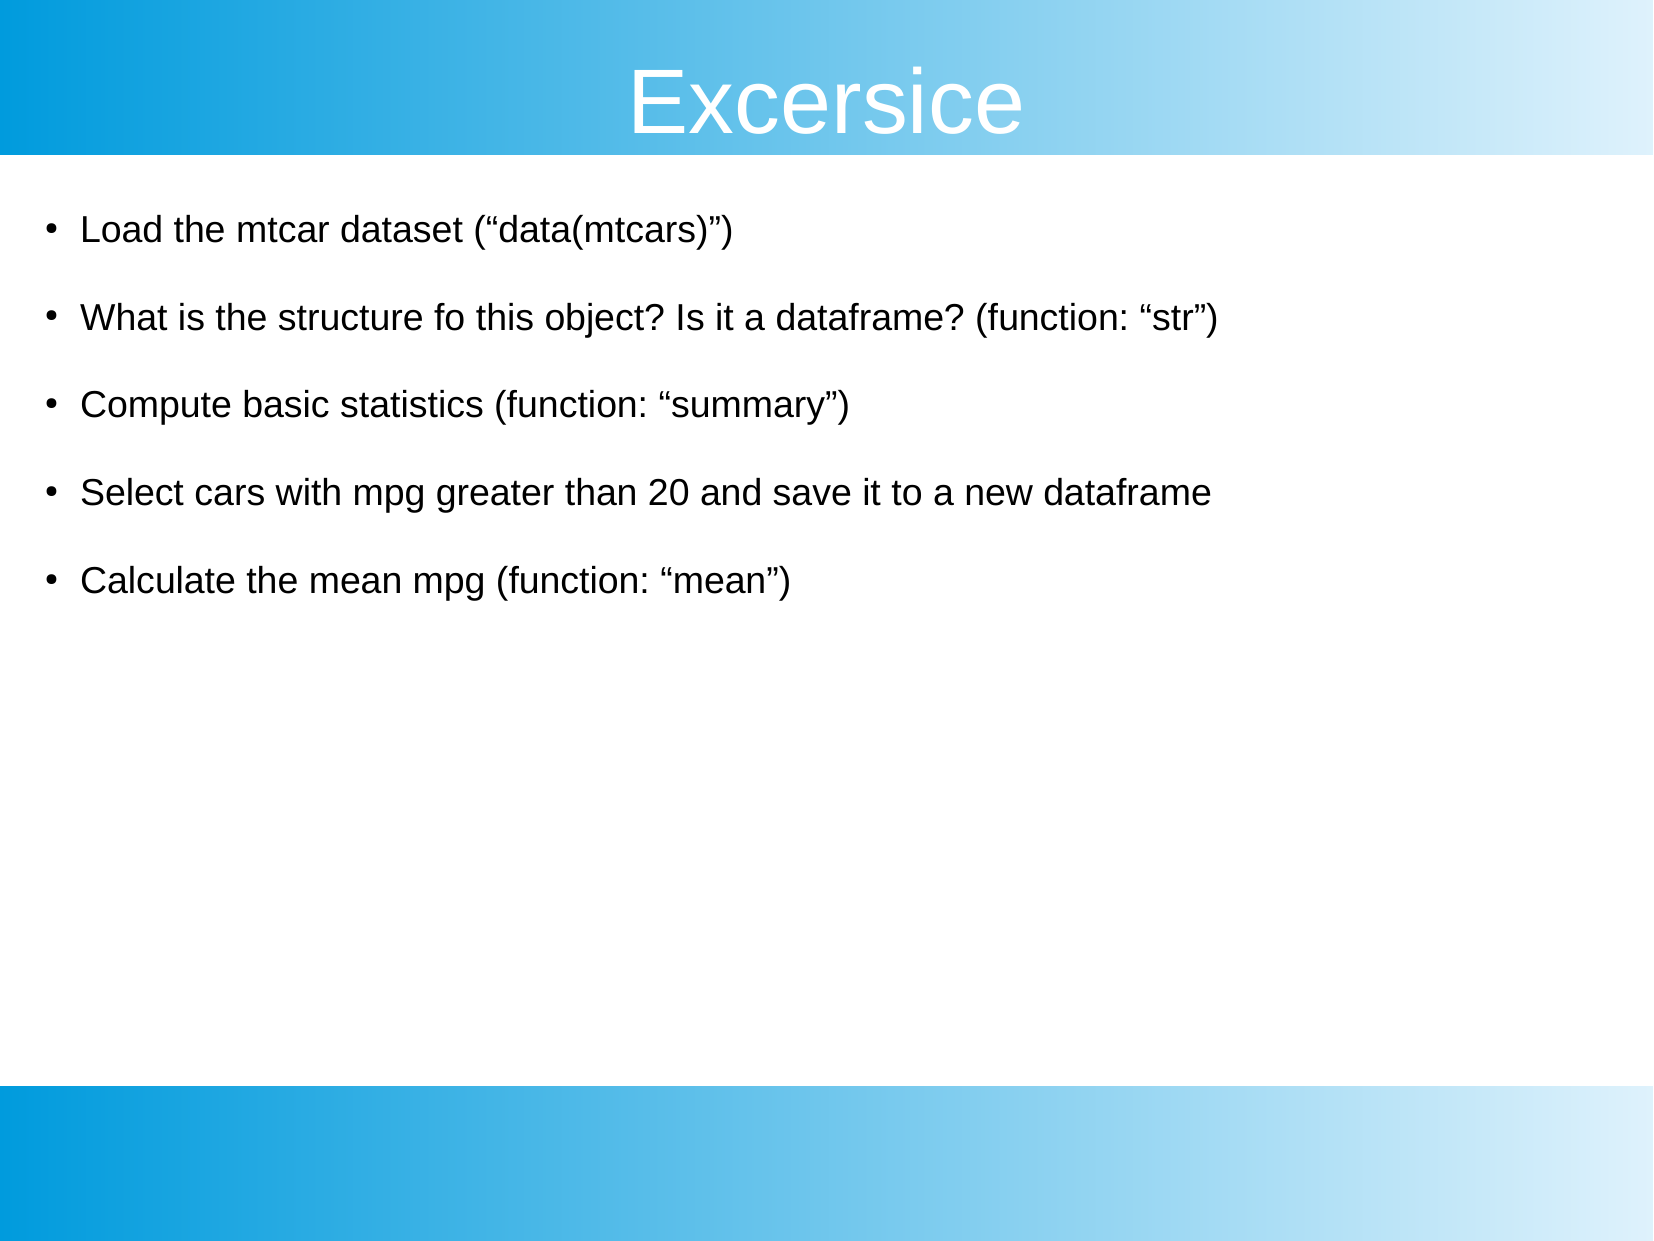

# Excersice
Load the mtcar dataset (“data(mtcars)”)
What is the structure fo this object? Is it a dataframe? (function: “str”)
Compute basic statistics (function: “summary”)
Select cars with mpg greater than 20 and save it to a new dataframe
Calculate the mean mpg (function: “mean”)